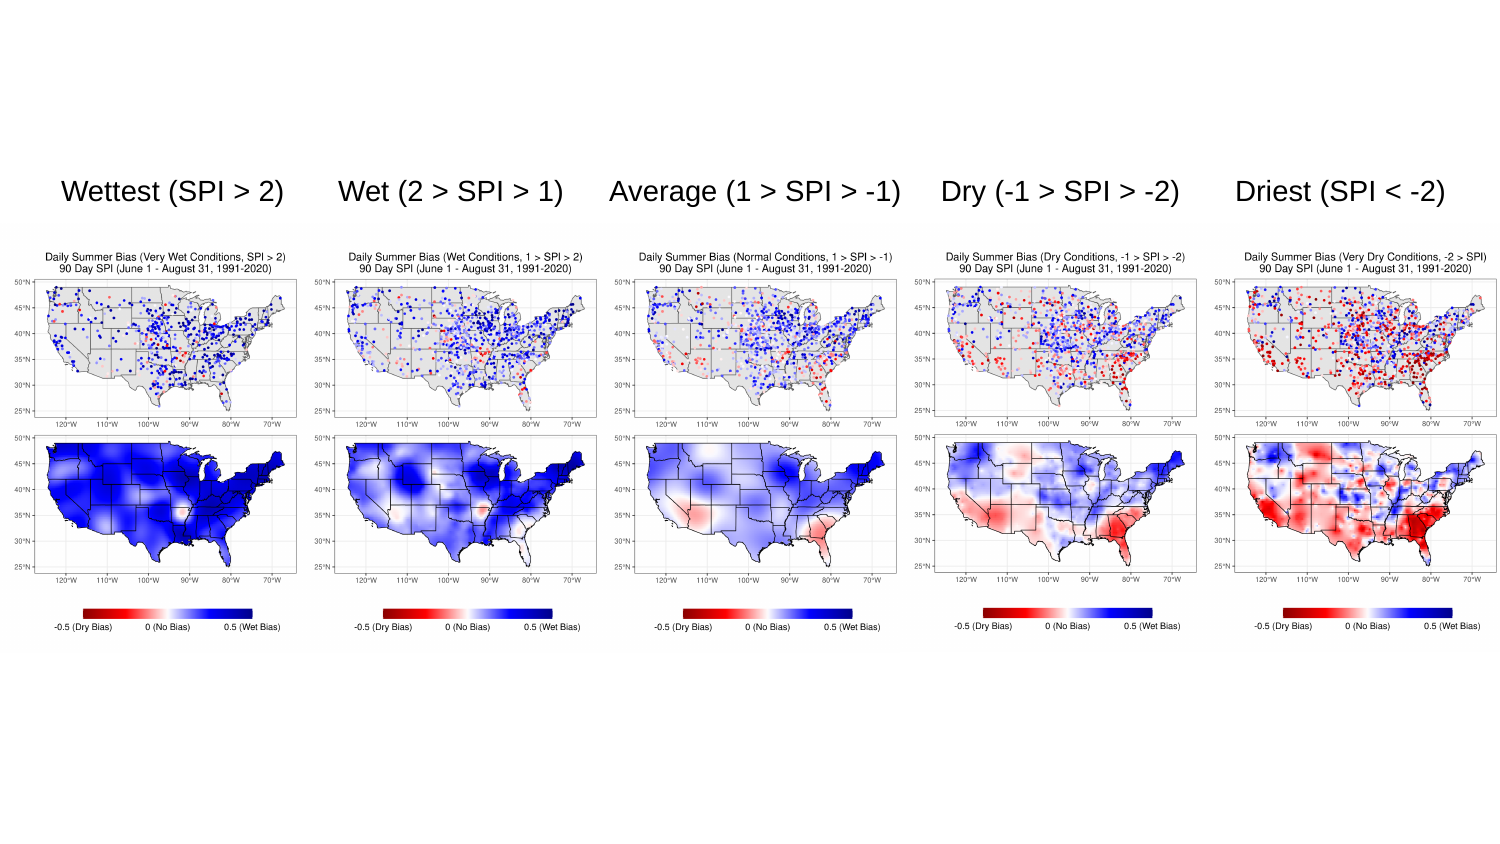

Wettest (SPI > 2)
Wet (2 > SPI > 1)
Average (1 > SPI > -1)
Dry (-1 > SPI > -2)
Driest (SPI < -2)